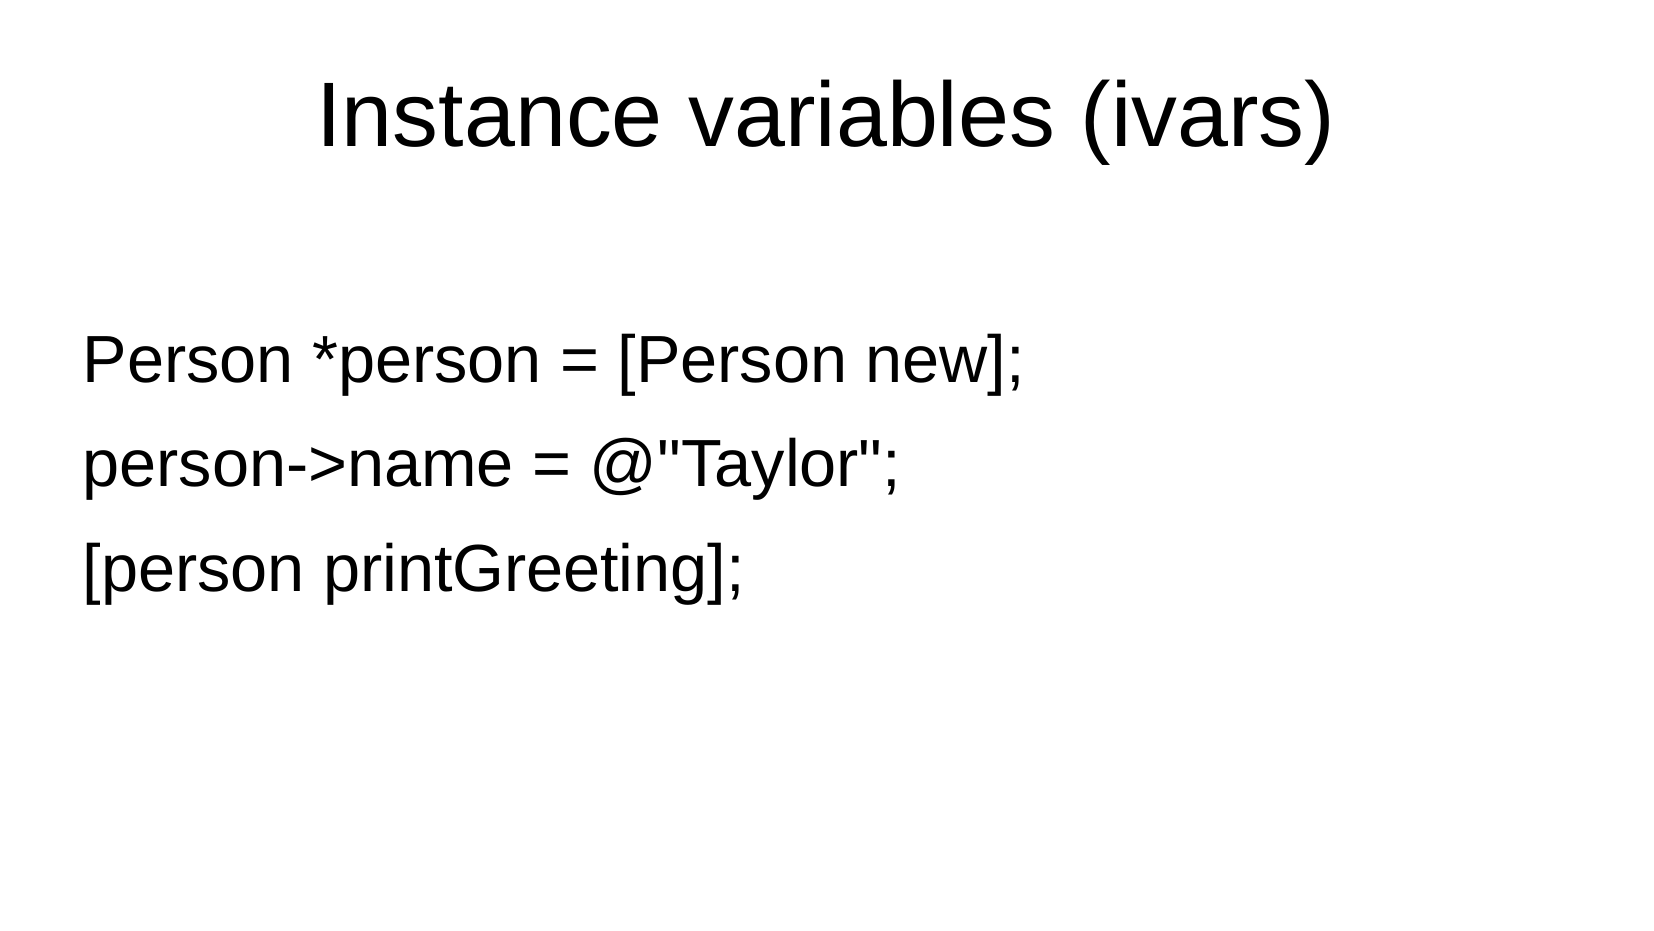

# Instance variables (ivars)
Person *person = [Person new];
person->name = @"Taylor";
[person printGreeting];